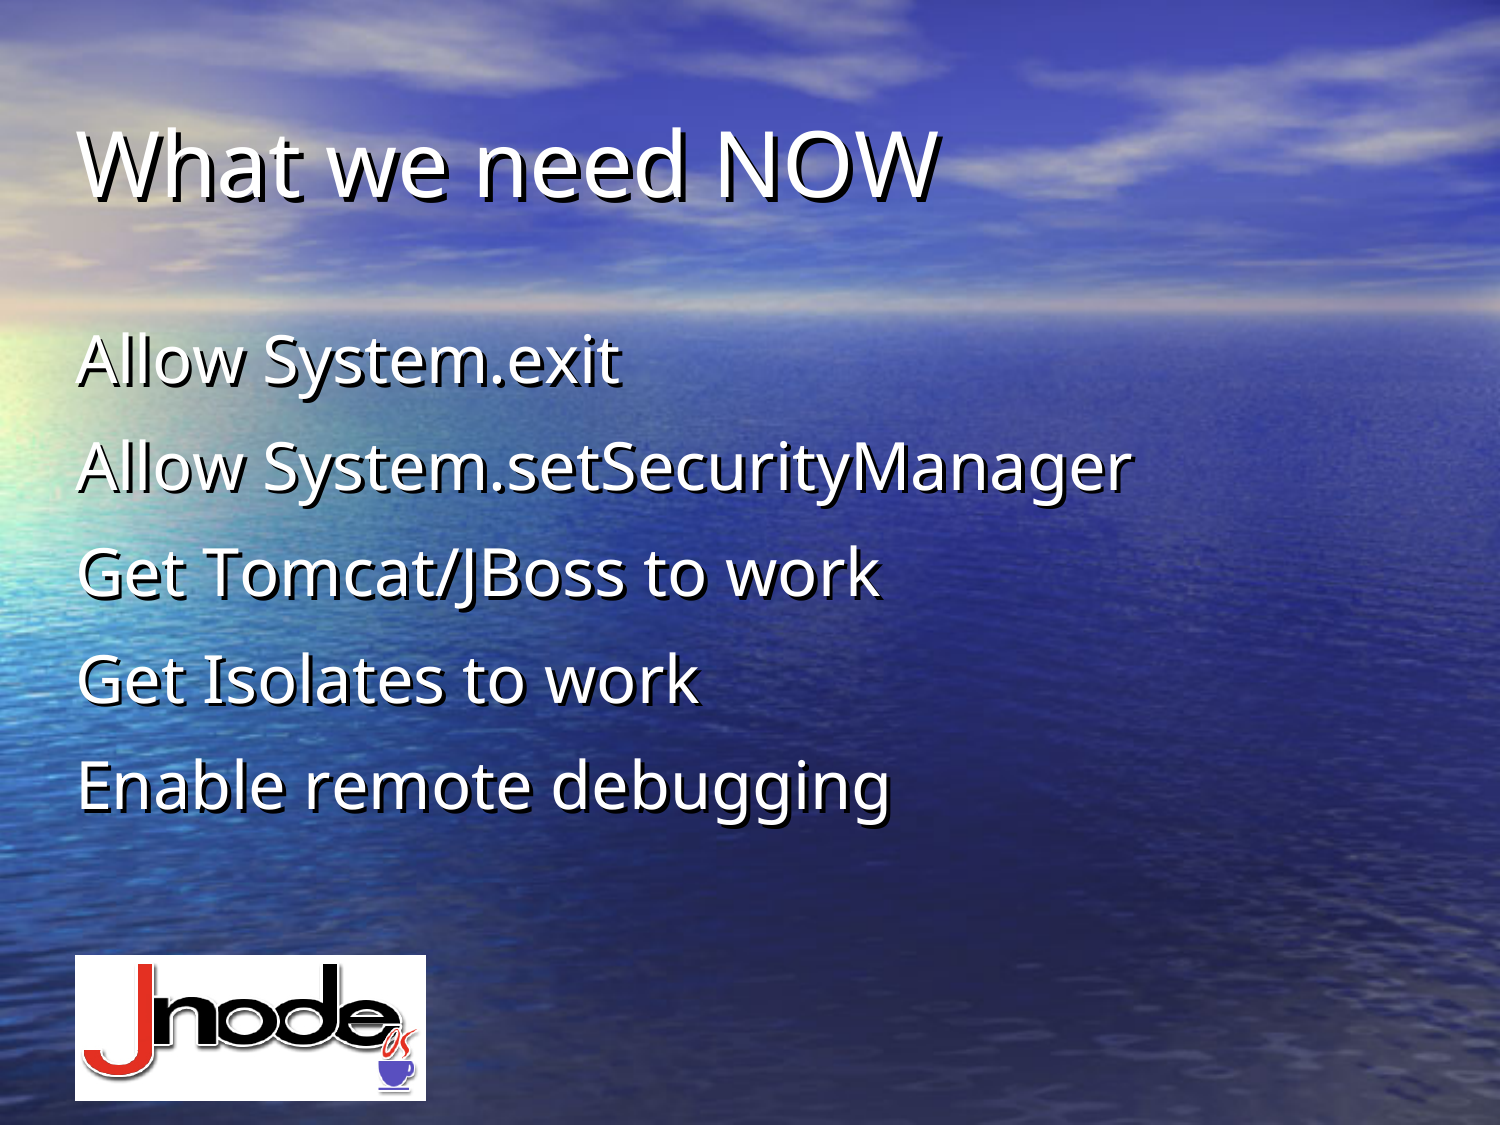

# What we need NOW
Allow System.exit
Allow System.setSecurityManager
Get Tomcat/JBoss to work
Get Isolates to work
Enable remote debugging